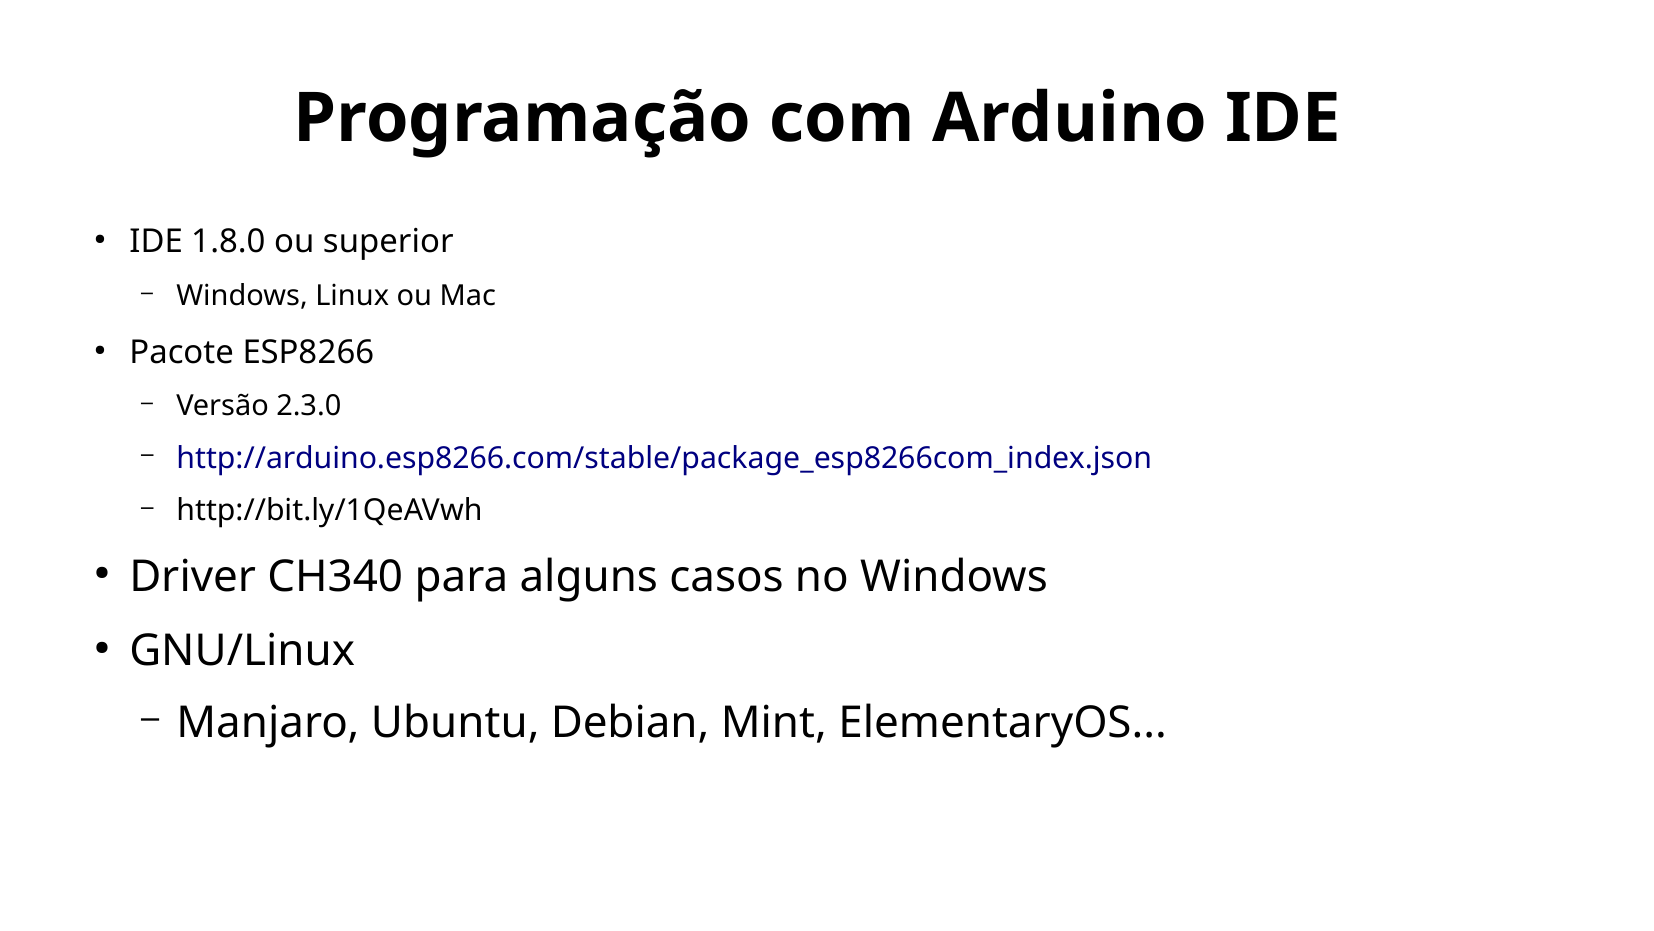

# Programação com Arduino IDE
IDE 1.8.0 ou superior
Windows, Linux ou Mac
Pacote ESP8266
Versão 2.3.0
http://arduino.esp8266.com/stable/package_esp8266com_index.json
http://bit.ly/1QeAVwh
Driver CH340 para alguns casos no Windows
GNU/Linux
Manjaro, Ubuntu, Debian, Mint, ElementaryOS...